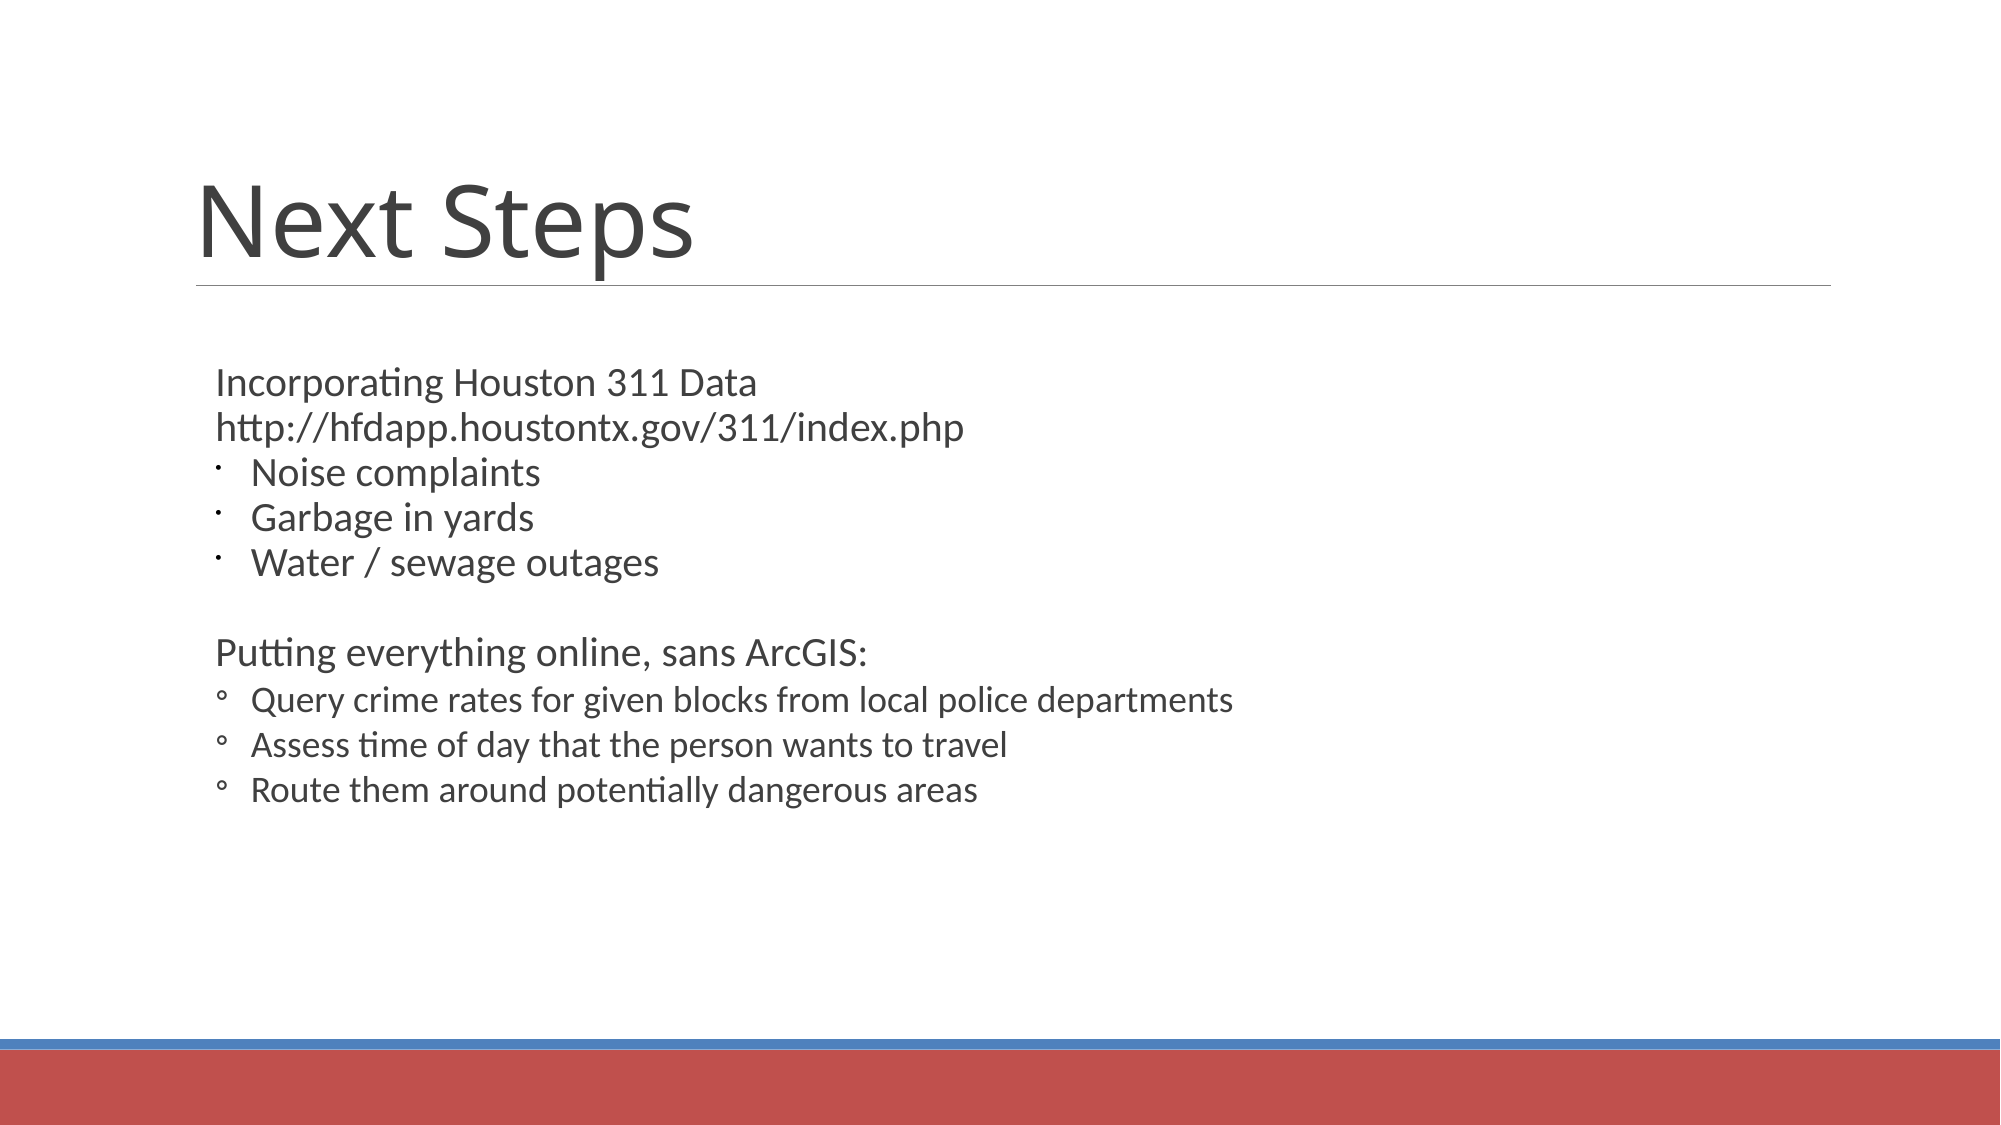

Next Steps
Incorporating Houston 311 Data
http://hfdapp.houstontx.gov/311/index.php
Noise complaints
Garbage in yards
Water / sewage outages
Putting everything online, sans ArcGIS:
Query crime rates for given blocks from local police departments
Assess time of day that the person wants to travel
Route them around potentially dangerous areas